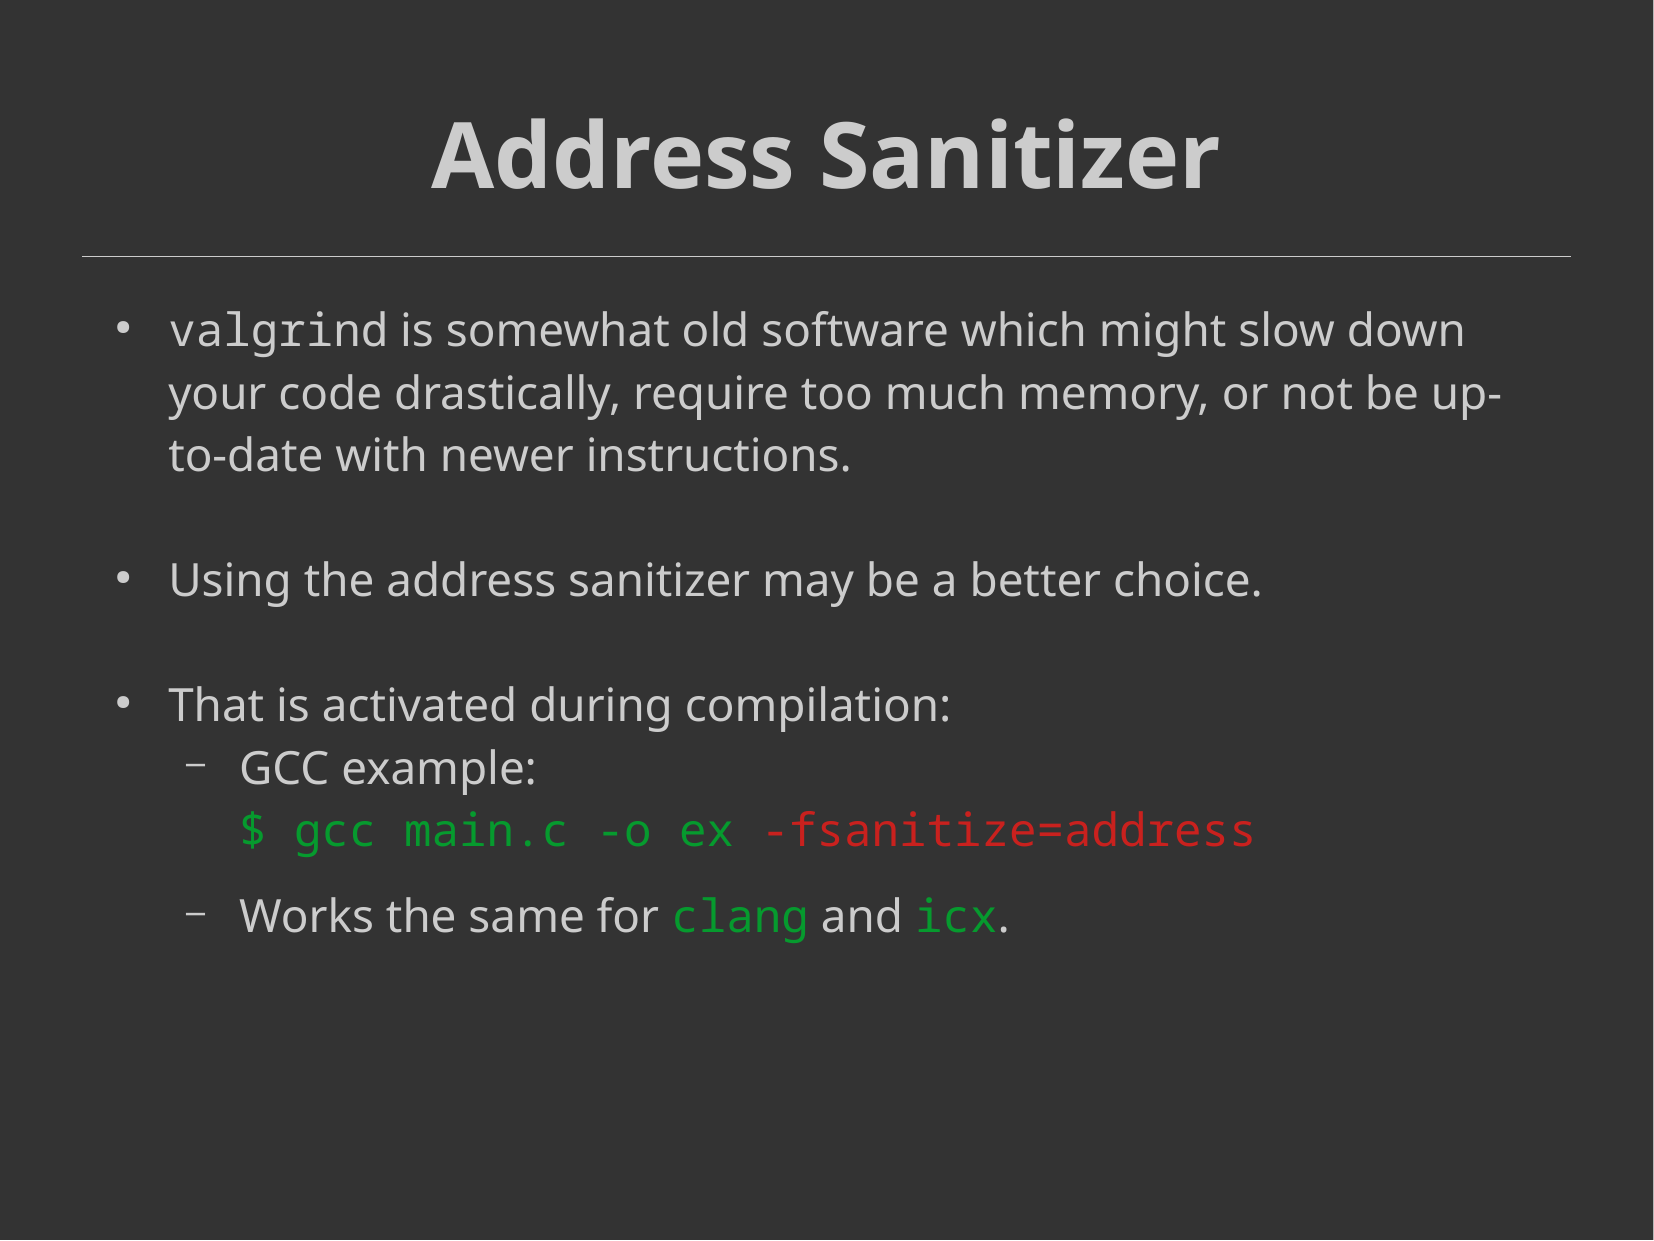

# Address Sanitizer
valgrind is somewhat old software which might slow down your code drastically, require too much memory, or not be up-to-date with newer instructions.
Using the address sanitizer may be a better choice.
That is activated during compilation:
GCC example:
$ gcc main.c -o ex -fsanitize=address
Works the same for clang and icx.